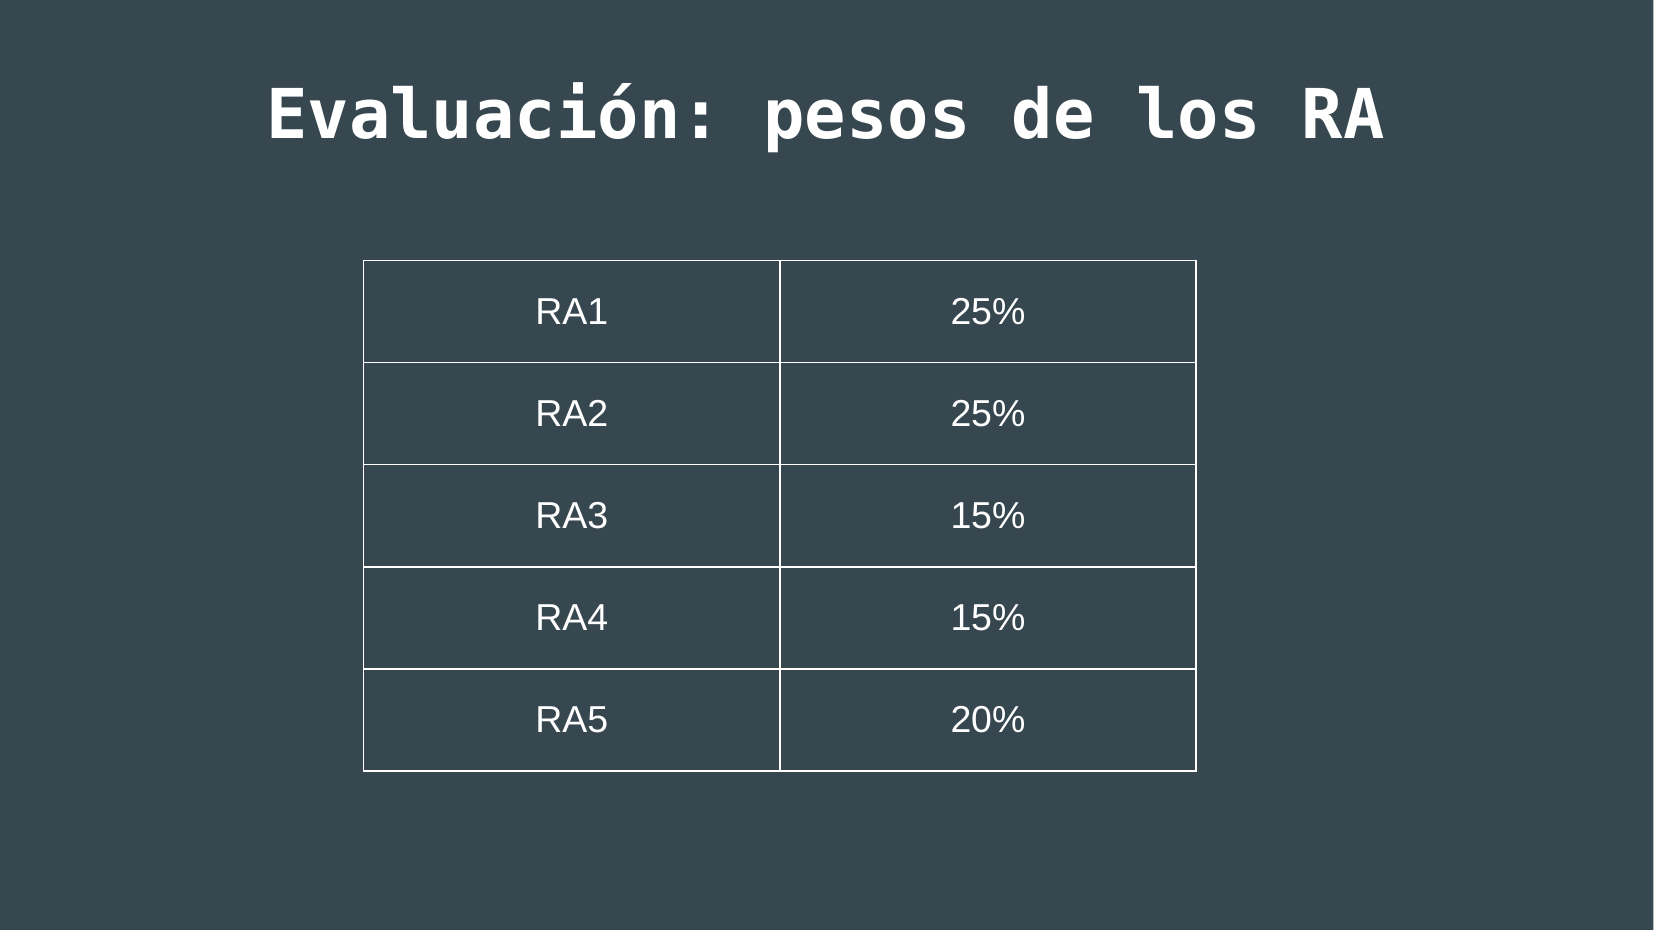

# Evaluación: pesos de los RA
| RA1 | 25% |
| --- | --- |
| RA2 | 25% |
| RA3 | 15% |
| RA4 | 15% |
| RA5 | 20% |